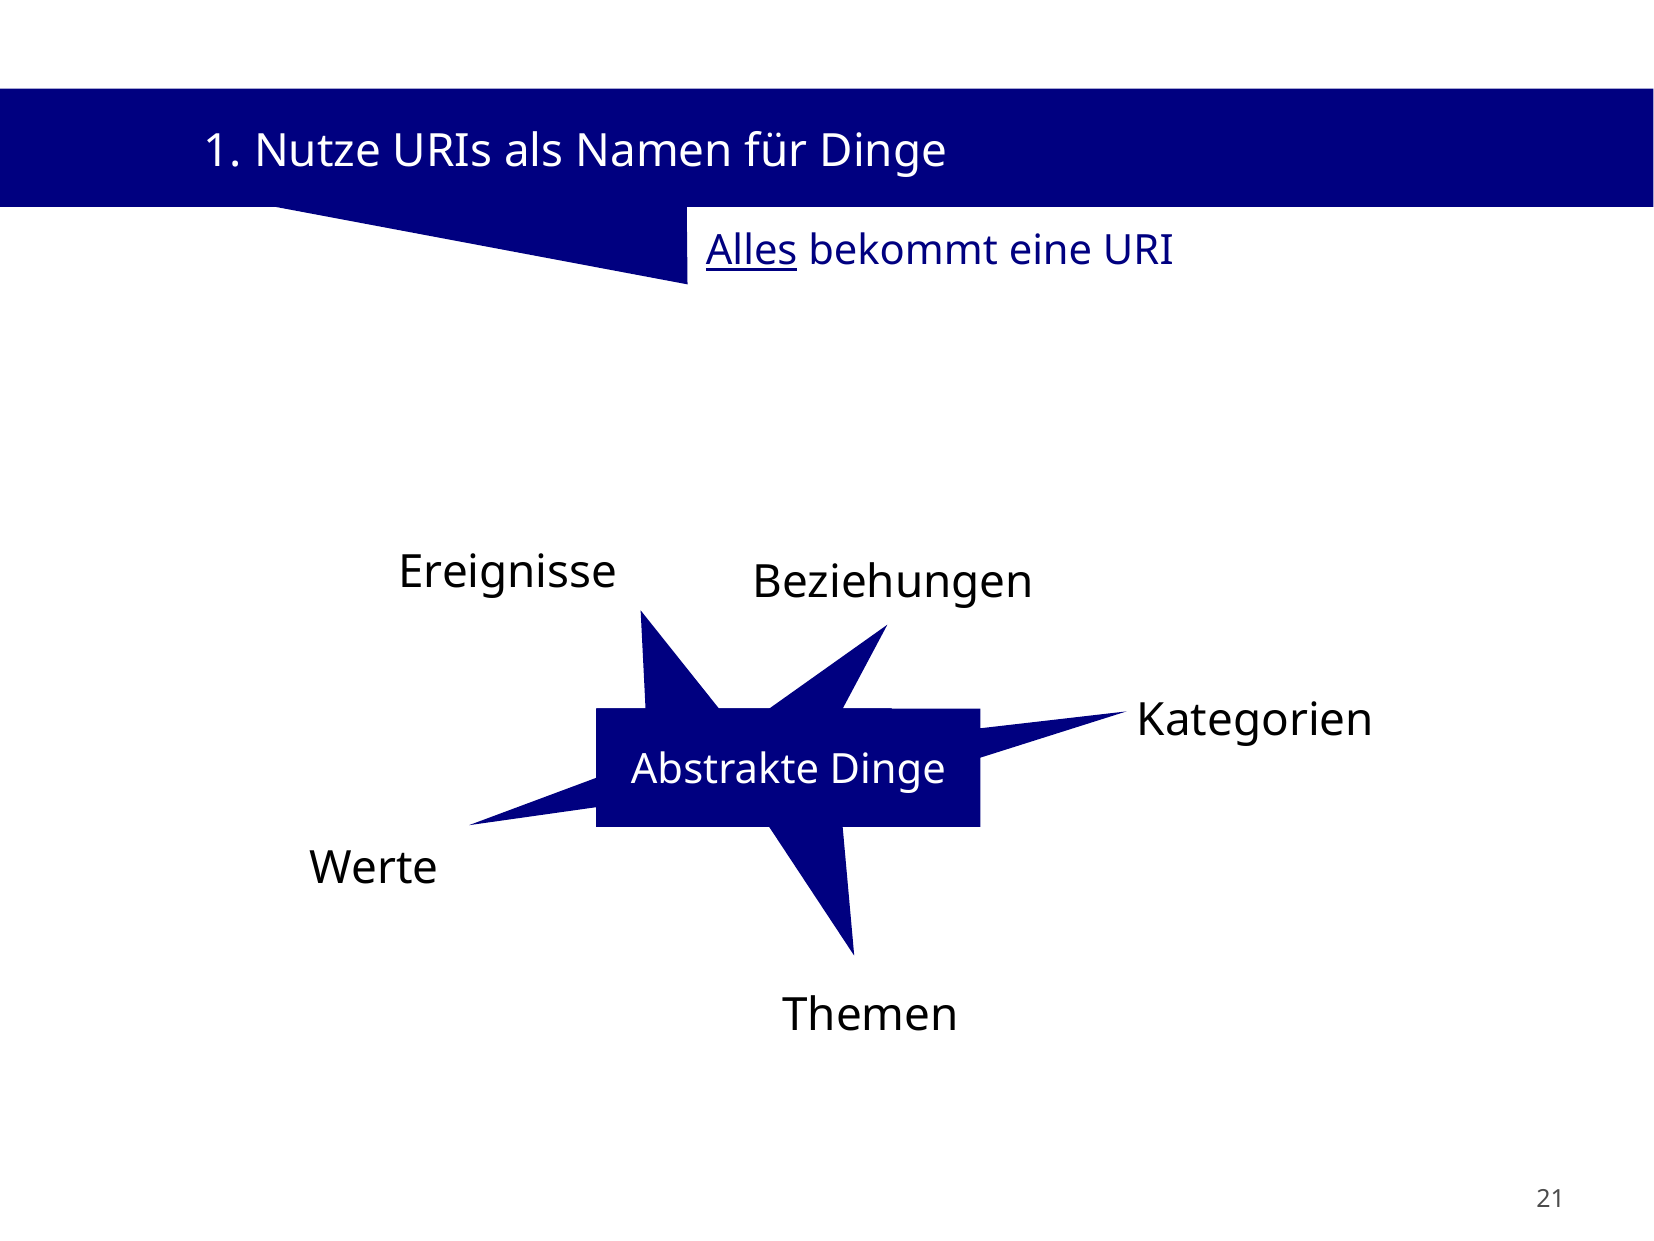

1. Nutze URIs als Namen für Dinge
Alles bekommt eine URI
Ereignisse
Beziehungen
Kategorien
Abstrakte Dinge
Werte
Themen
Außer Dokumenten auch:
konkrete Dinge wie Städte, Personen, Gegenstände
abstrakte Dinge, wie Termine, Themen, Werte, Beziehungen